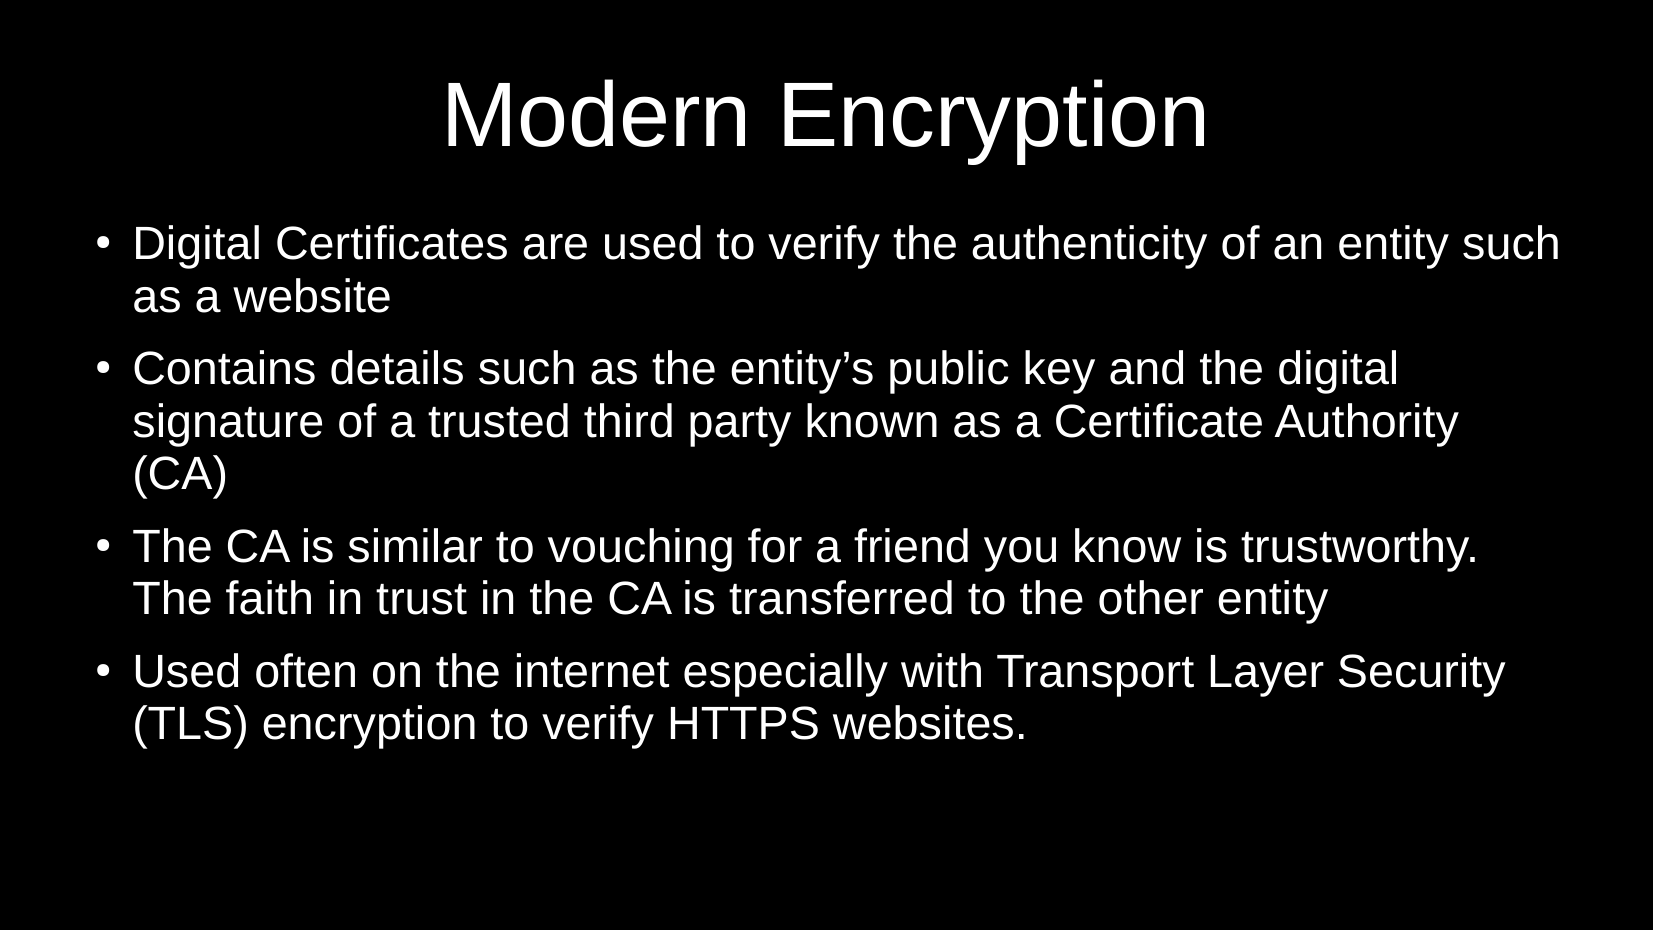

# Modern Encryption
Digital Certificates are used to verify the authenticity of an entity such as a website
Contains details such as the entity’s public key and the digital signature of a trusted third party known as a Certificate Authority (CA)
The CA is similar to vouching for a friend you know is trustworthy. The faith in trust in the CA is transferred to the other entity
Used often on the internet especially with Transport Layer Security (TLS) encryption to verify HTTPS websites.